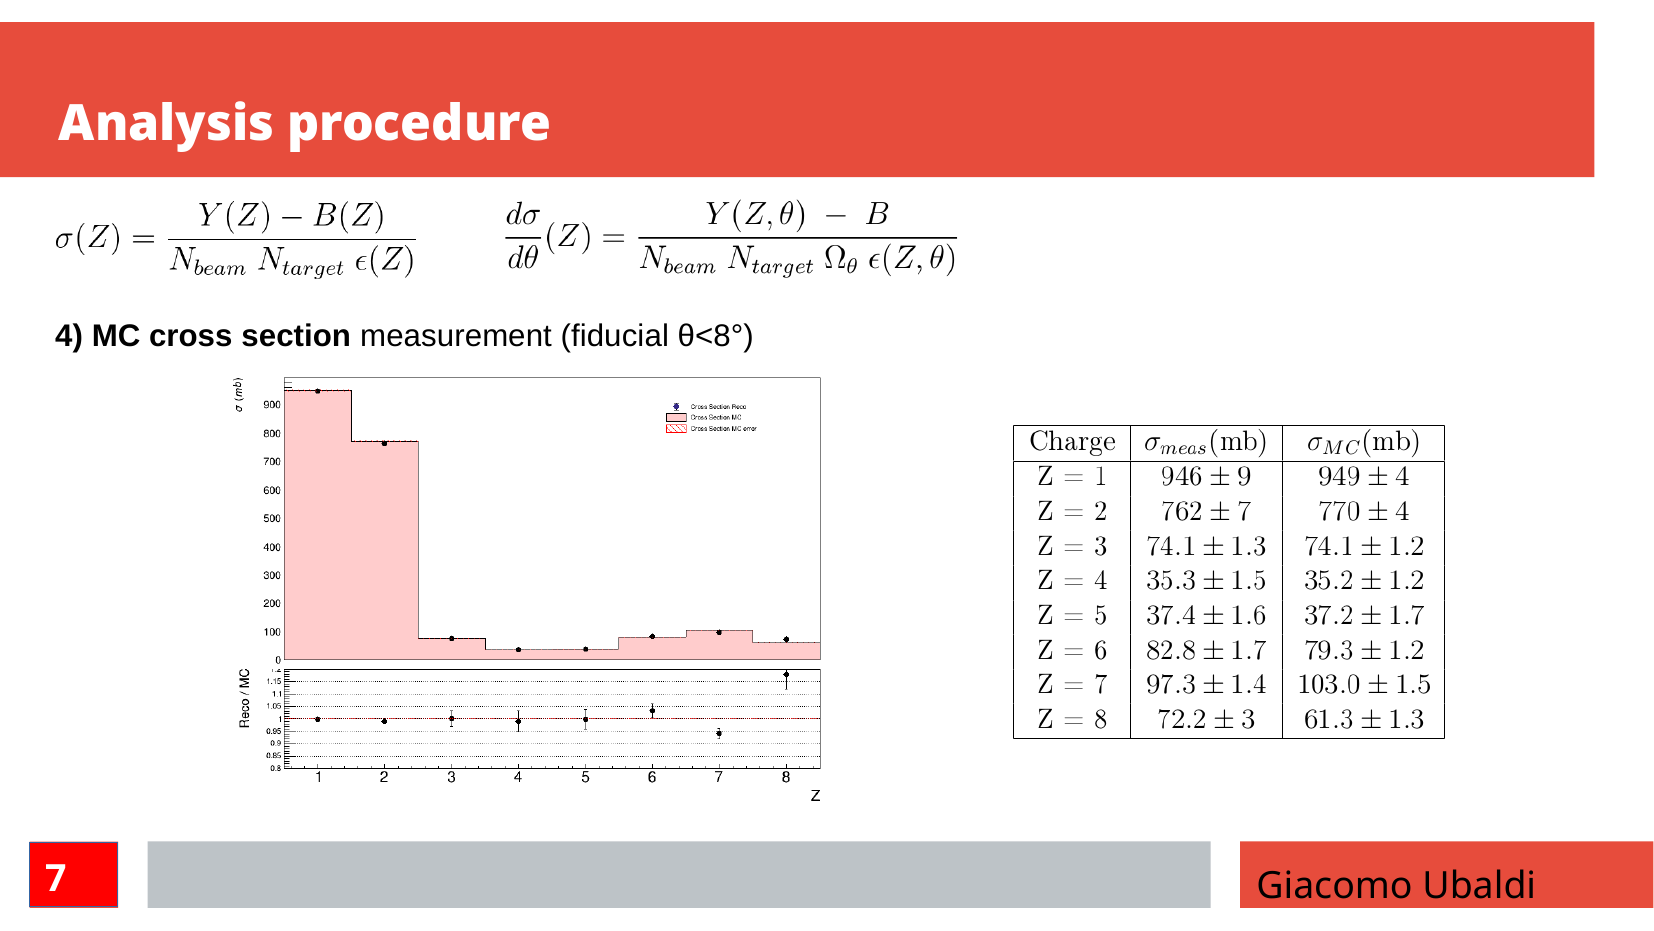

# Analysis procedure
4) MC cross section measurement (fiducial θ<8°)
17
7
Giacomo Ubaldi